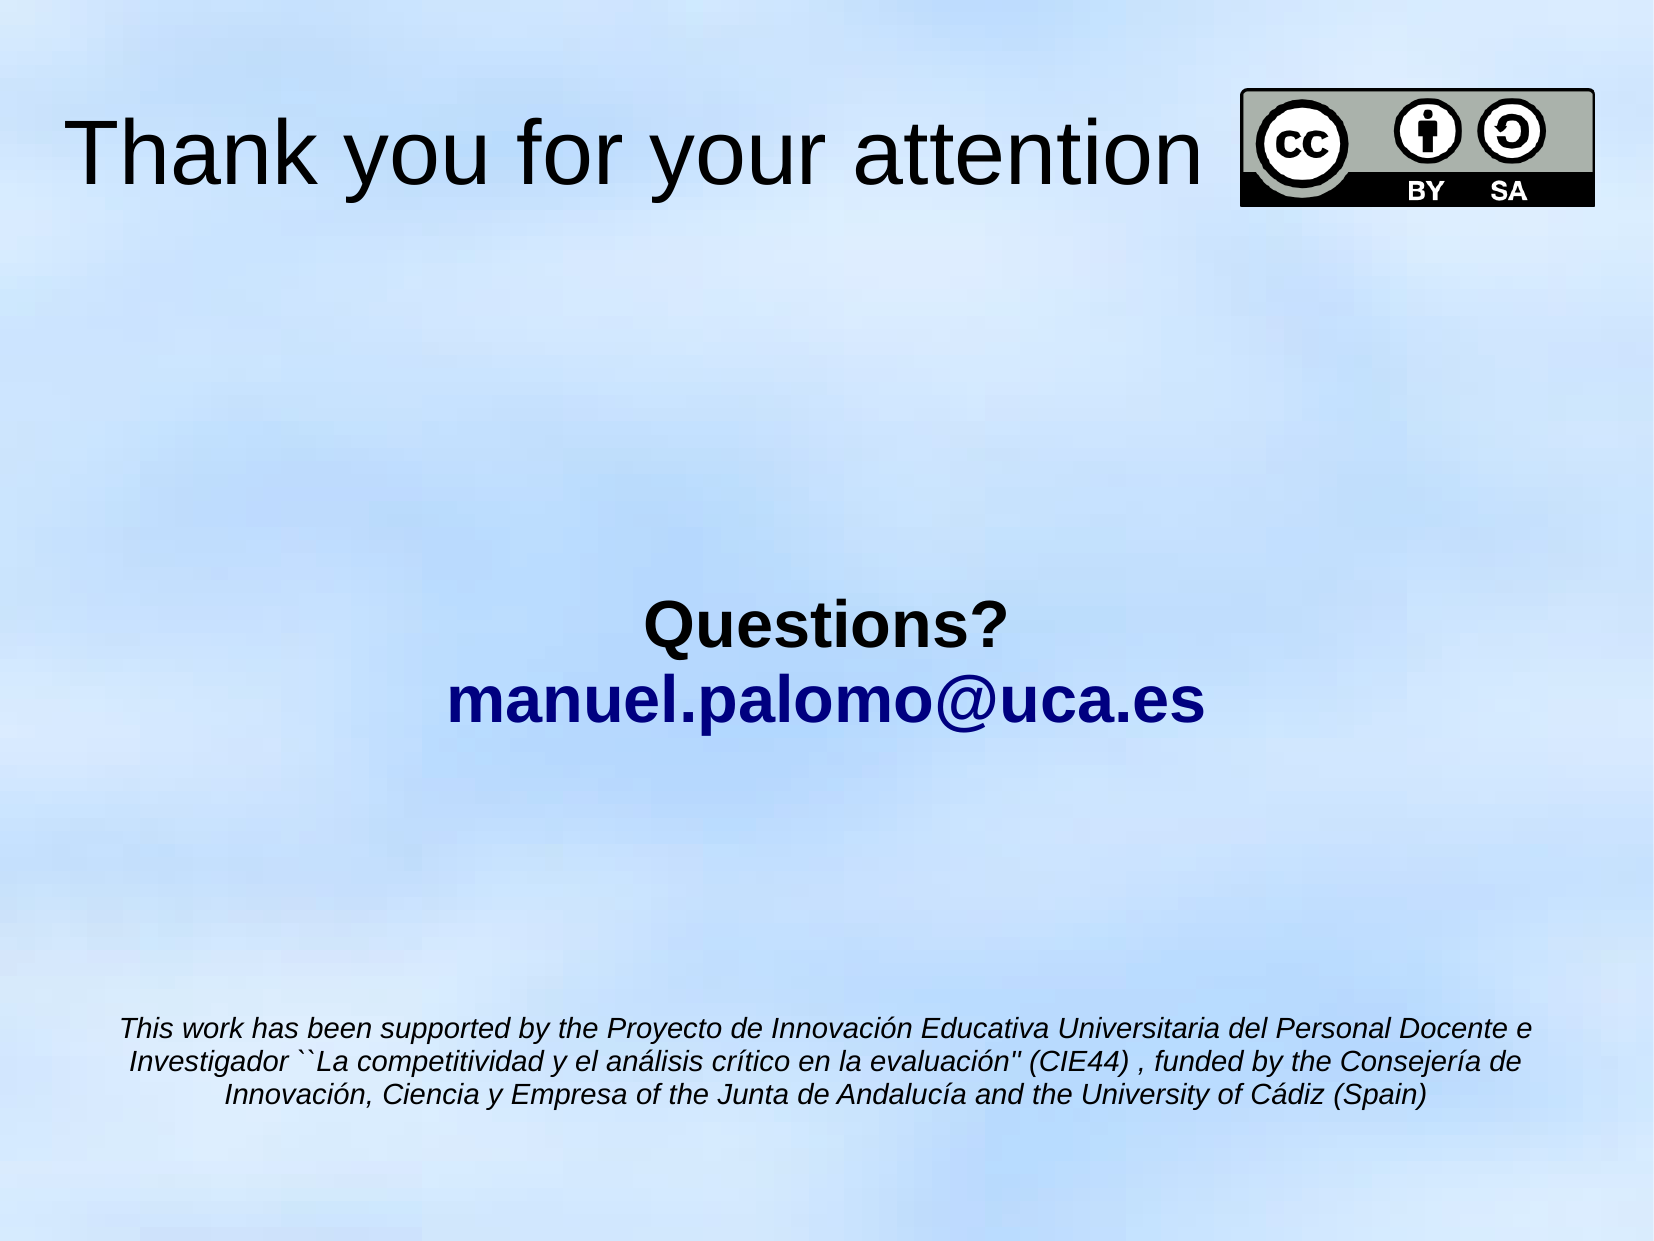

# Thank you for your attention
Questions?
manuel.palomo@uca.es
This work has been supported by the Proyecto de Innovación Educativa Universitaria del Personal Docente e Investigador ``La competitividad y el análisis crítico en la evaluación'' (CIE44) , funded by the Consejería de Innovación, Ciencia y Empresa of the Junta de Andalucía and the University of Cádiz (Spain)